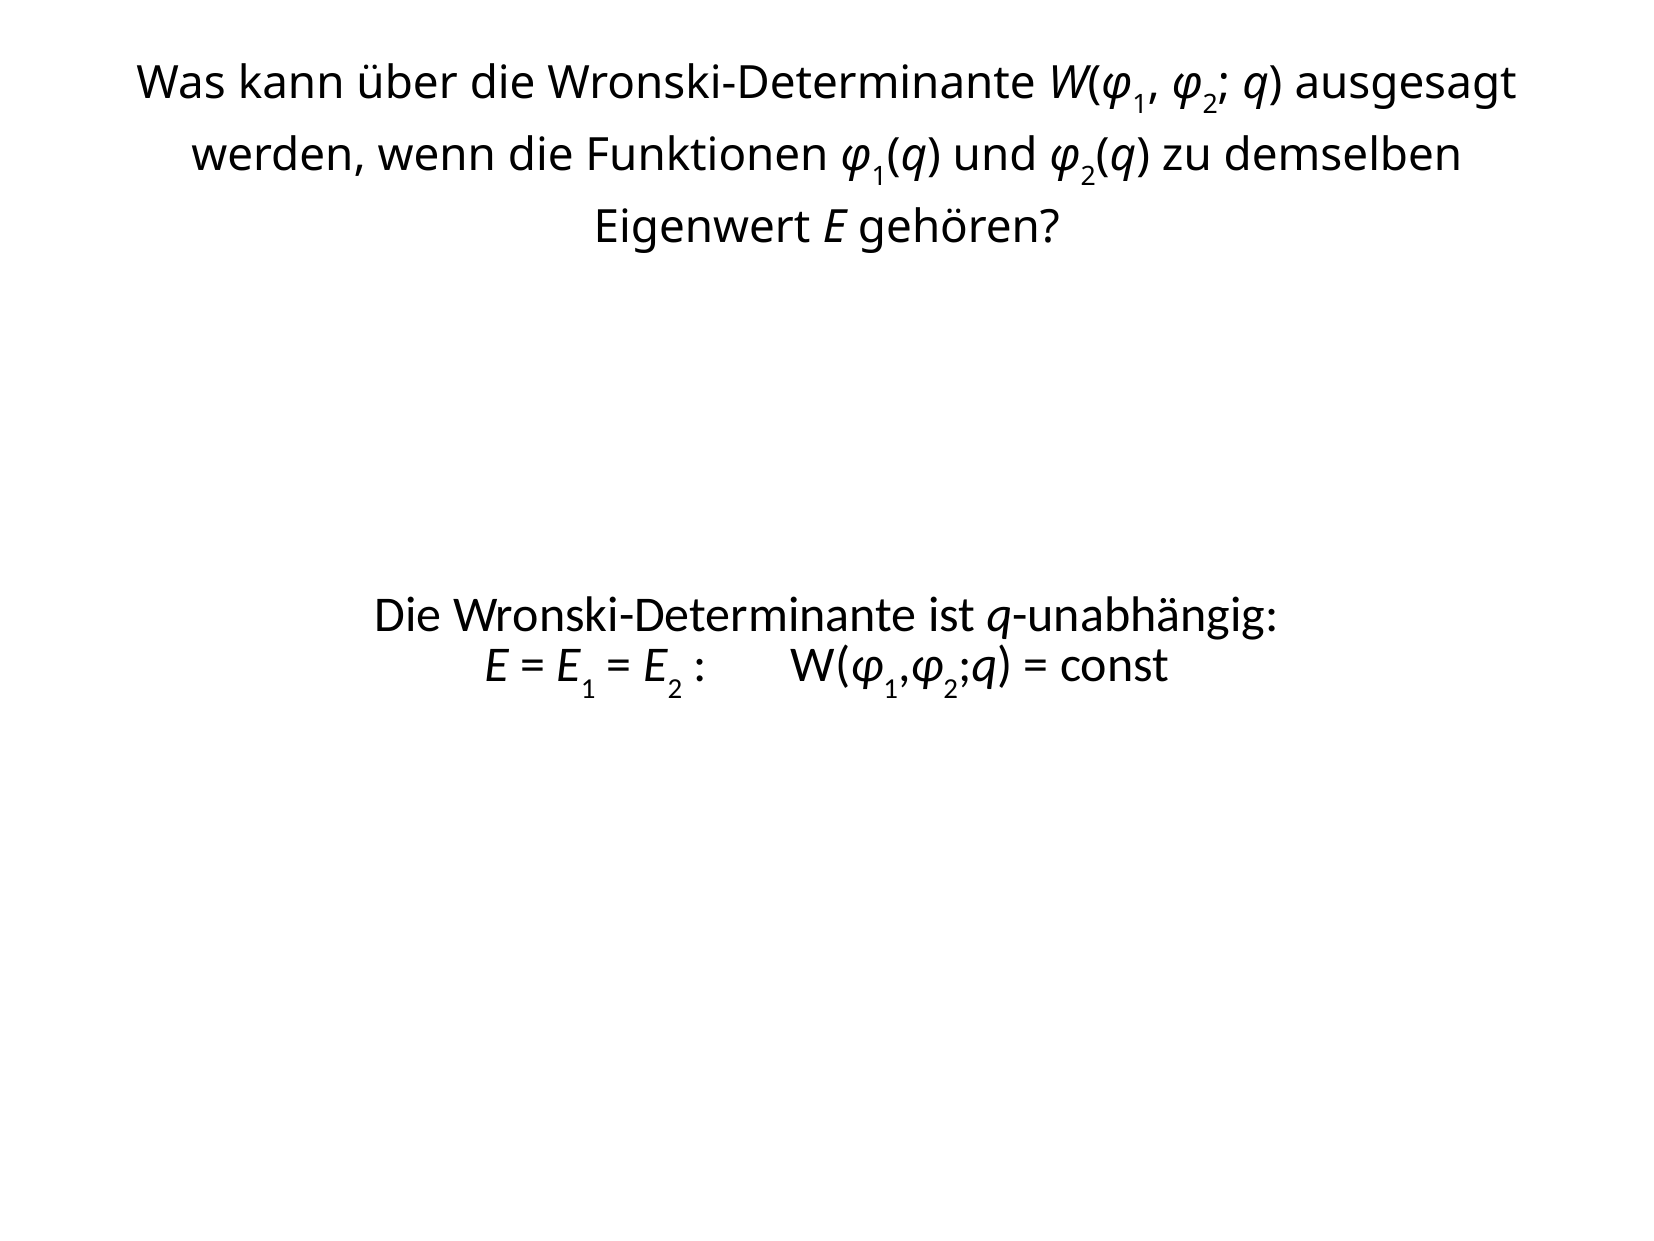

# Was kann über die Wronski-Determinante W(φ1, φ2; q) ausgesagt werden, wenn die Funktionen φ1(q) und φ2(q) zu demselben Eigenwert E gehören?
Die Wronski-Determinante ist q-unabhängig:
E = E1 = E2 : 	 W(φ1,φ2;q) = const